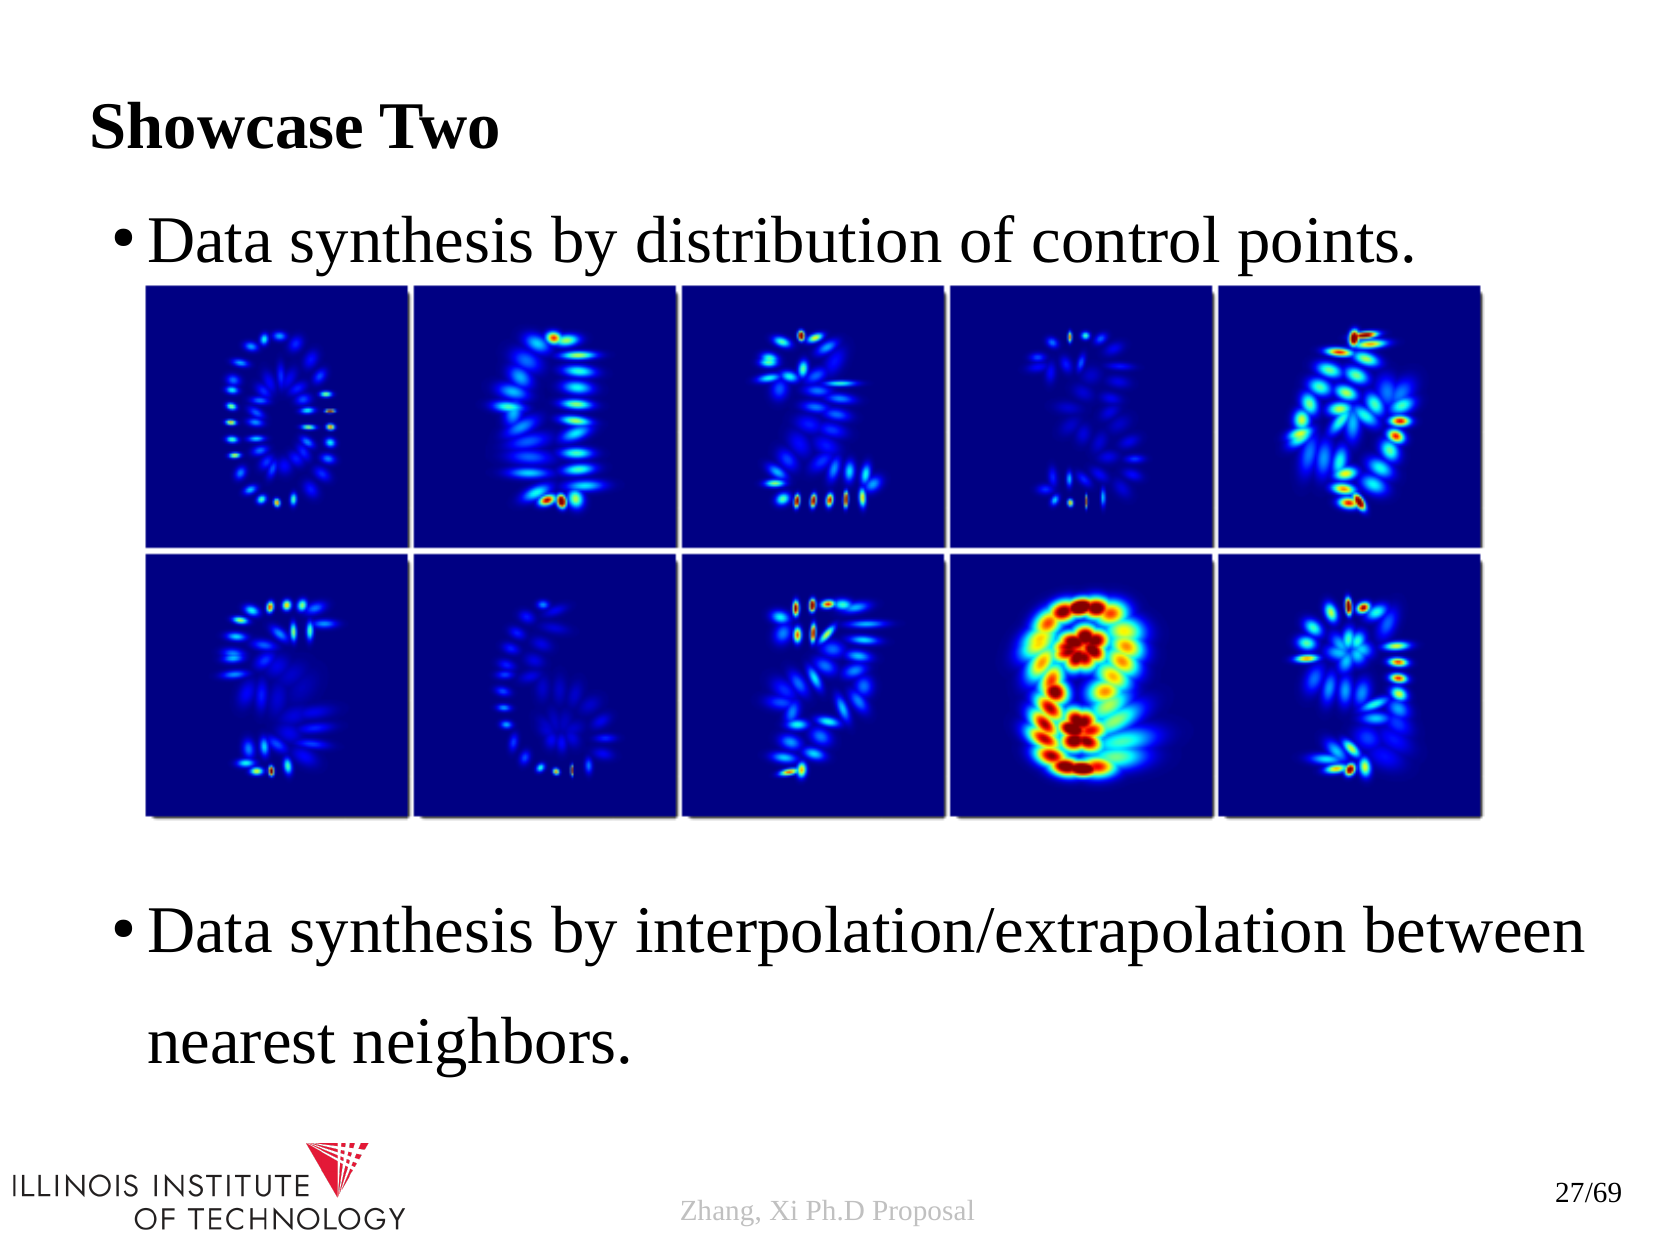

Showcase Two
Data synthesis by distribution of control points.
Data synthesis by interpolation/extrapolation between nearest neighbors.
27
Zhang, Xi Ph.D Proposal